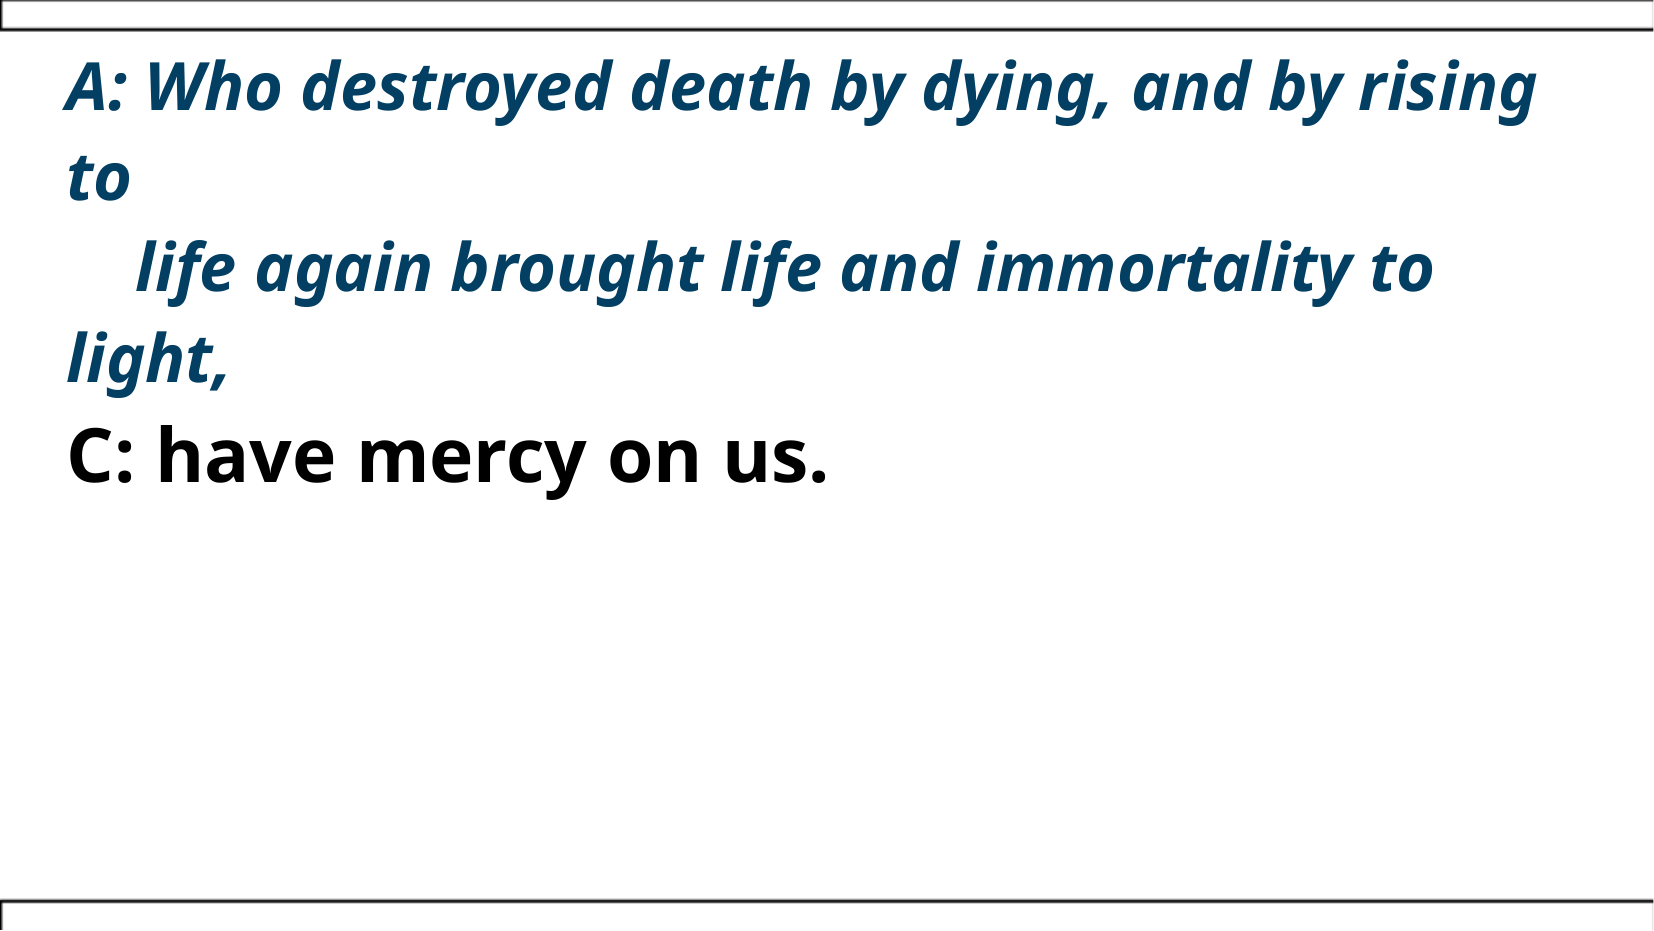

A: Who destroyed death by dying, and by rising to
 life again brought life and immortality to light,
C: have mercy on us.